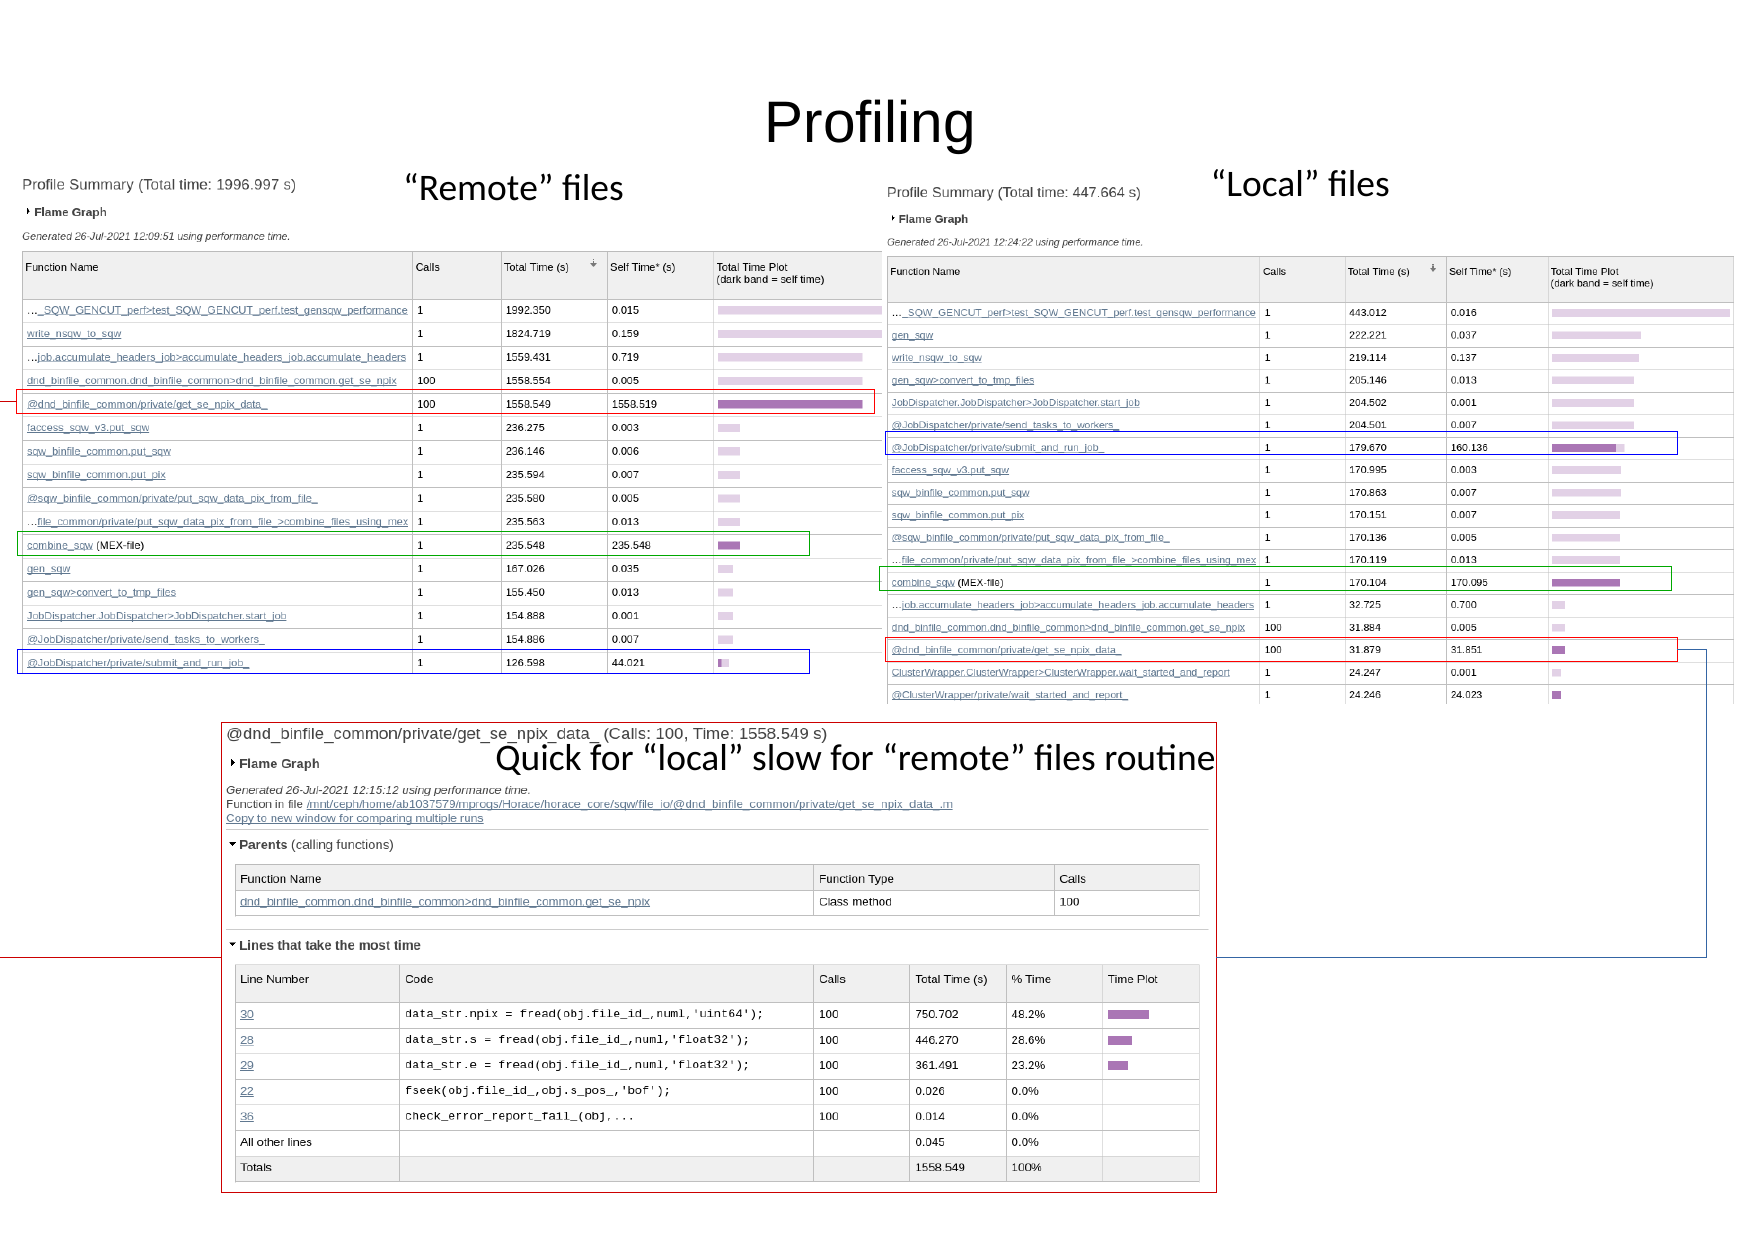

# Profiling
“Local” files
“Remote” files
Quick for “local” slow for “remote” files routine